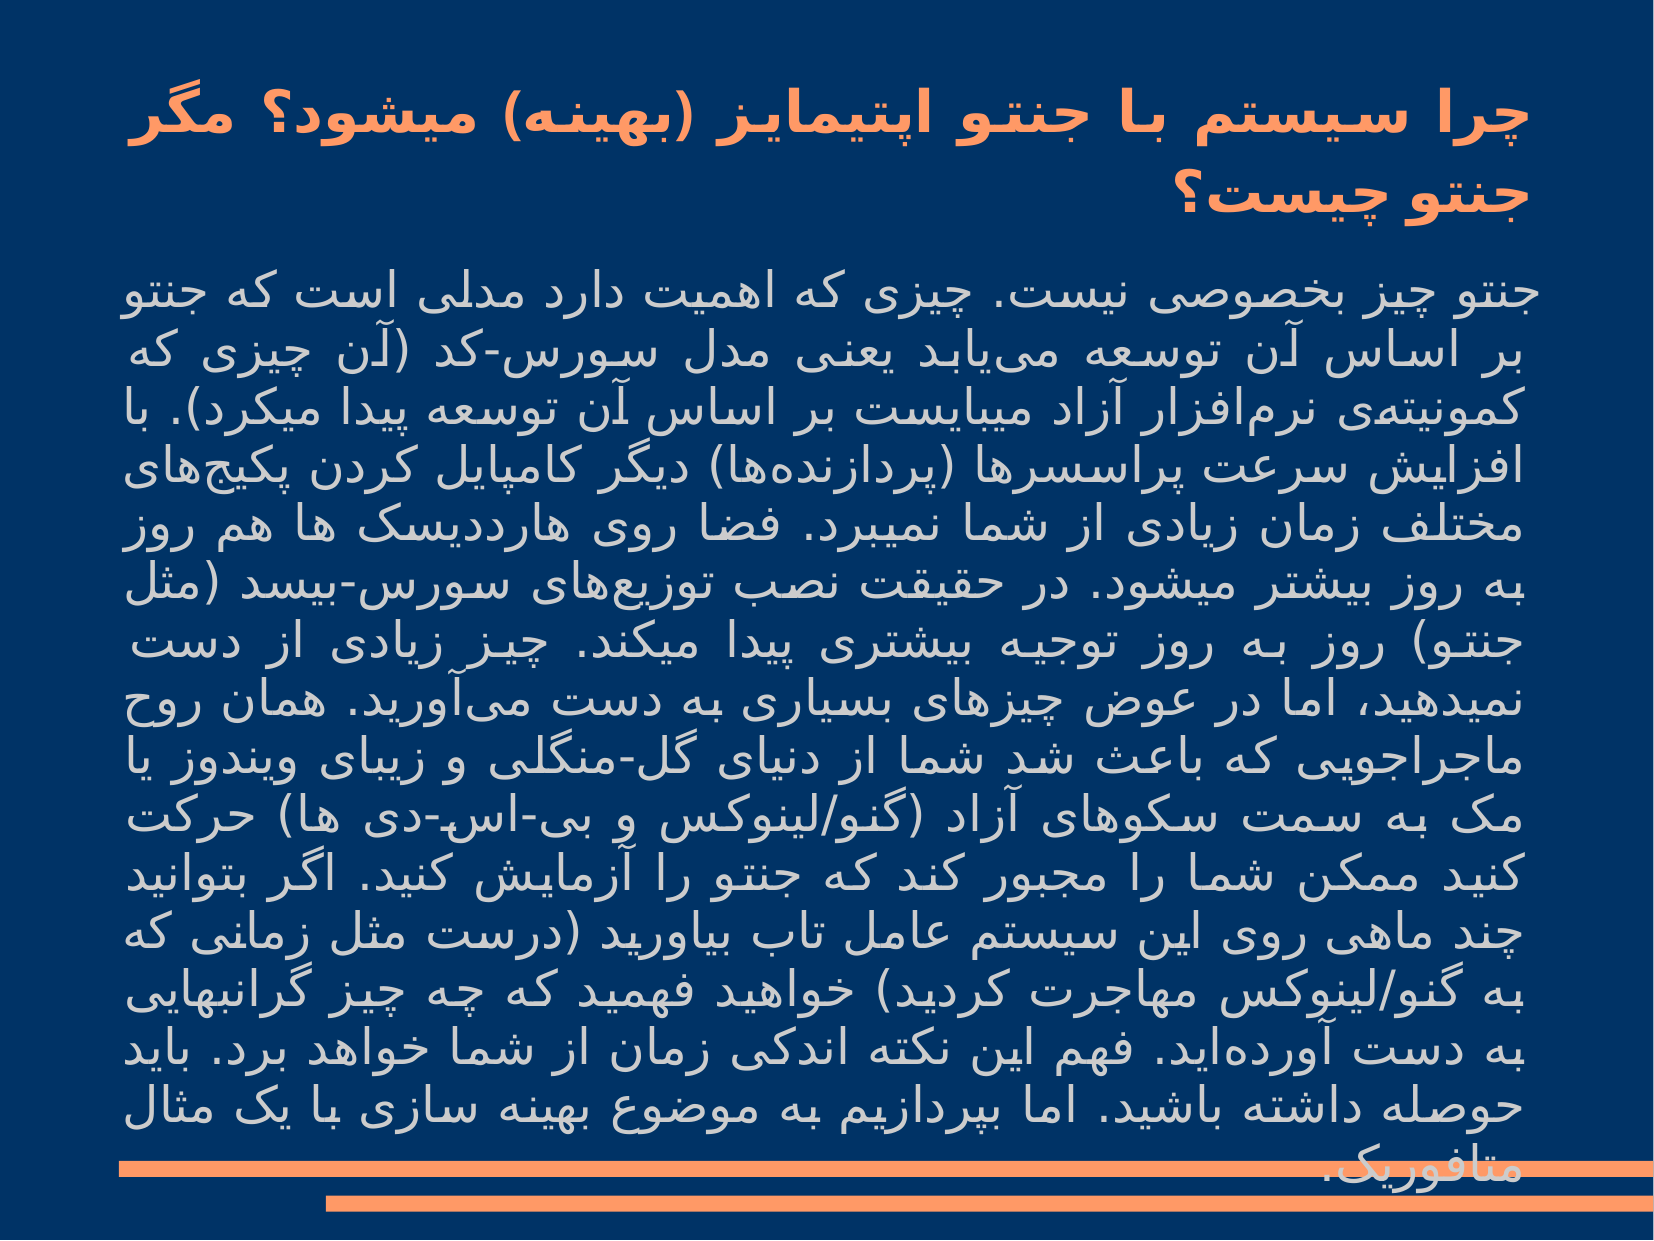

# چرا سیستم با جنتو اپتیمایز (بهینه) میشود؟ مگر جنتو چیست؟
جنتو چیز بخصوصی نیست. چیزی که اهمیت دارد مدلی است که جنتو بر اساس آن توسعه می‌یابد یعنی مدل سورس-کد (آن چیزی که کمونیته‌ی نرم‌افزار آزاد میبایست بر اساس آن توسعه پیدا میکرد). با افزایش سرعت پراسسرها (پردازنده‌ها) دیگر کامپایل کردن پکیج‌های مختلف زمان زیادی از شما نمیبرد. فضا روی هارددیسک ها هم روز به روز بیشتر میشود. در حقیقت نصب توزیع‌های سورس-بیسد (مثل جنتو) روز به روز توجیه بیشتری پیدا میکند. چیز زیادی از دست نمیدهید، اما در عوض چیزهای بسیاری به دست می‌آورید. همان روح ماجراجویی که باعث شد شما از دنیای گل-منگلی و زیبای ویندوز یا مک به سمت سکوهای آزاد (گنو/لینوکس و بی-اس-دی ها) حرکت کنید ممکن شما را مجبور کند که جنتو را آزمایش کنید. اگر بتوانید چند ماهی روی این سیستم عامل تاب بیاورید (درست مثل زمانی که به گنو/لینوکس مهاجرت کردید) خواهید فهمید که چه چیز گرانبهایی به دست آورده‌اید. فهم این نکته اندکی زمان از شما خواهد برد. باید حوصله داشته باشید. اما بپردازیم به موضوع بهینه سازی با یک مثال متافوریک.